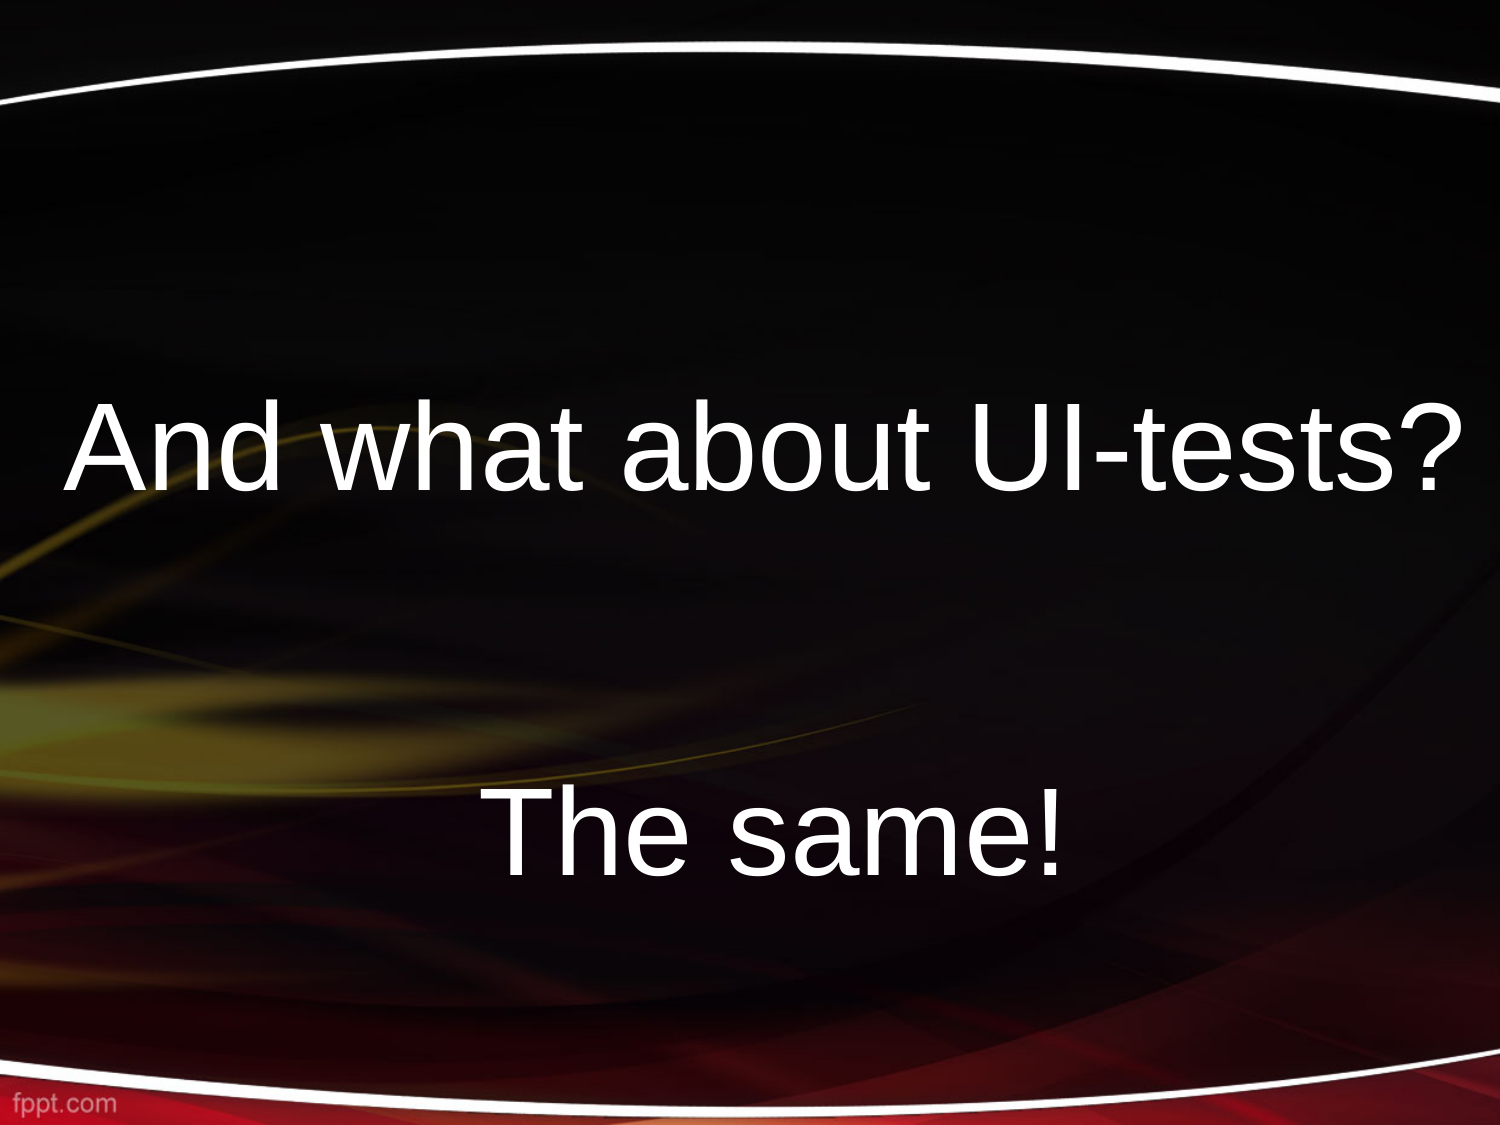

# And what about UI-tests?
The same!